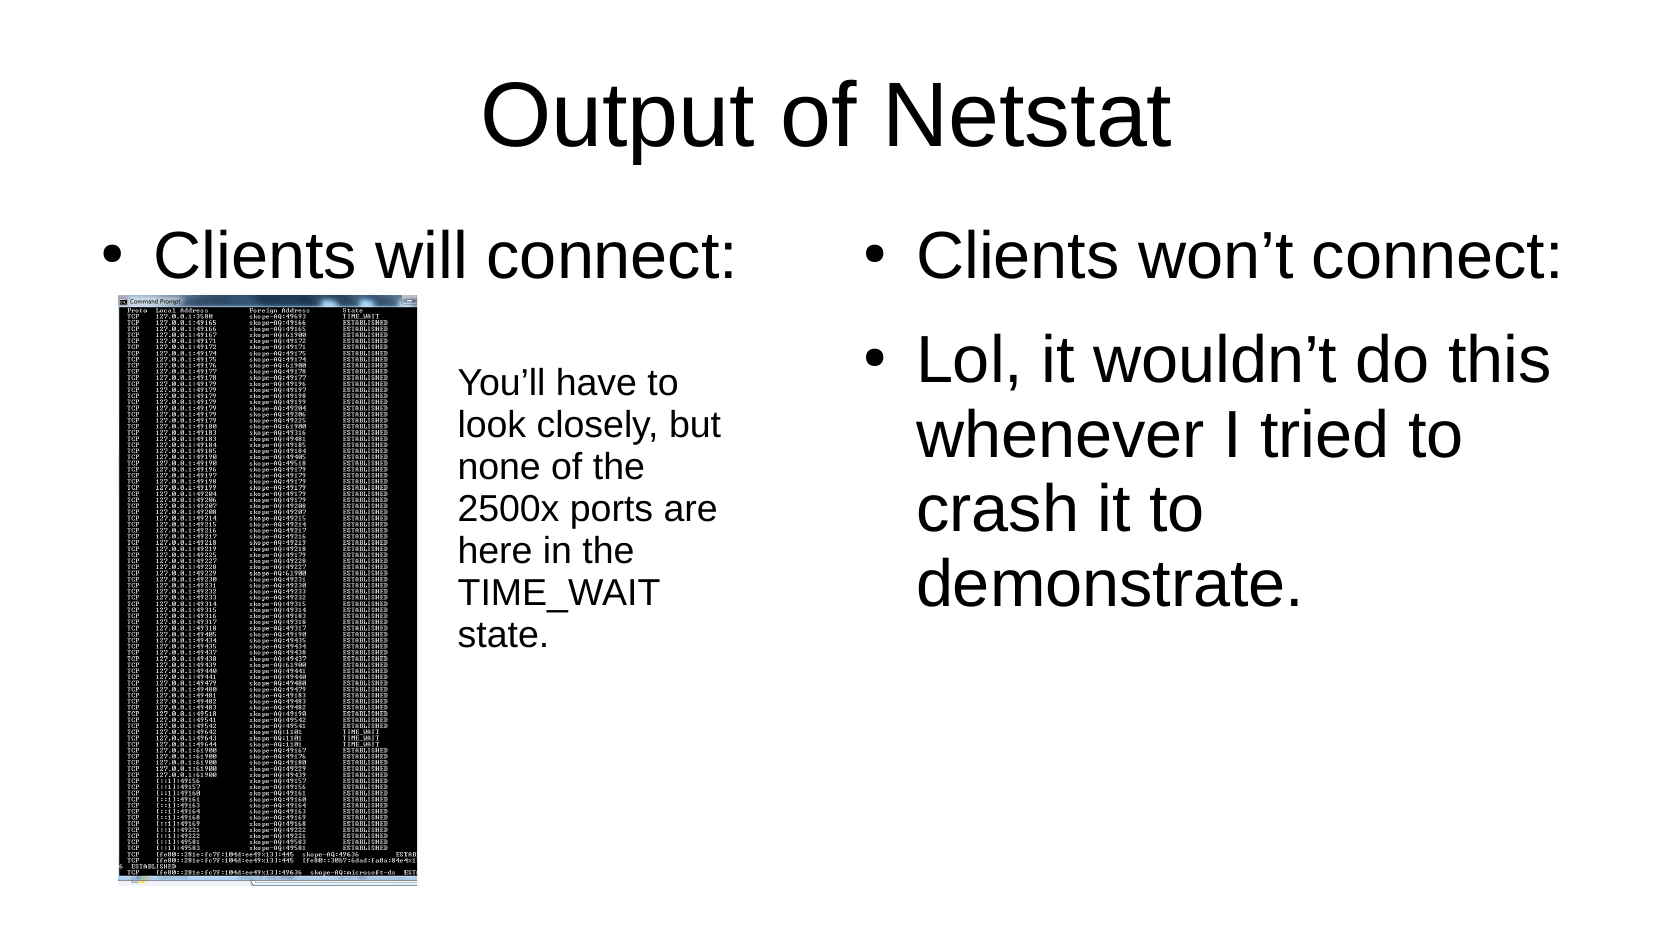

# Output of Netstat
Clients will connect:
Clients won’t connect:
Lol, it wouldn’t do this whenever I tried to crash it to demonstrate.
You’ll have to look closely, but none of the 2500x ports are here in the TIME_WAIT state.